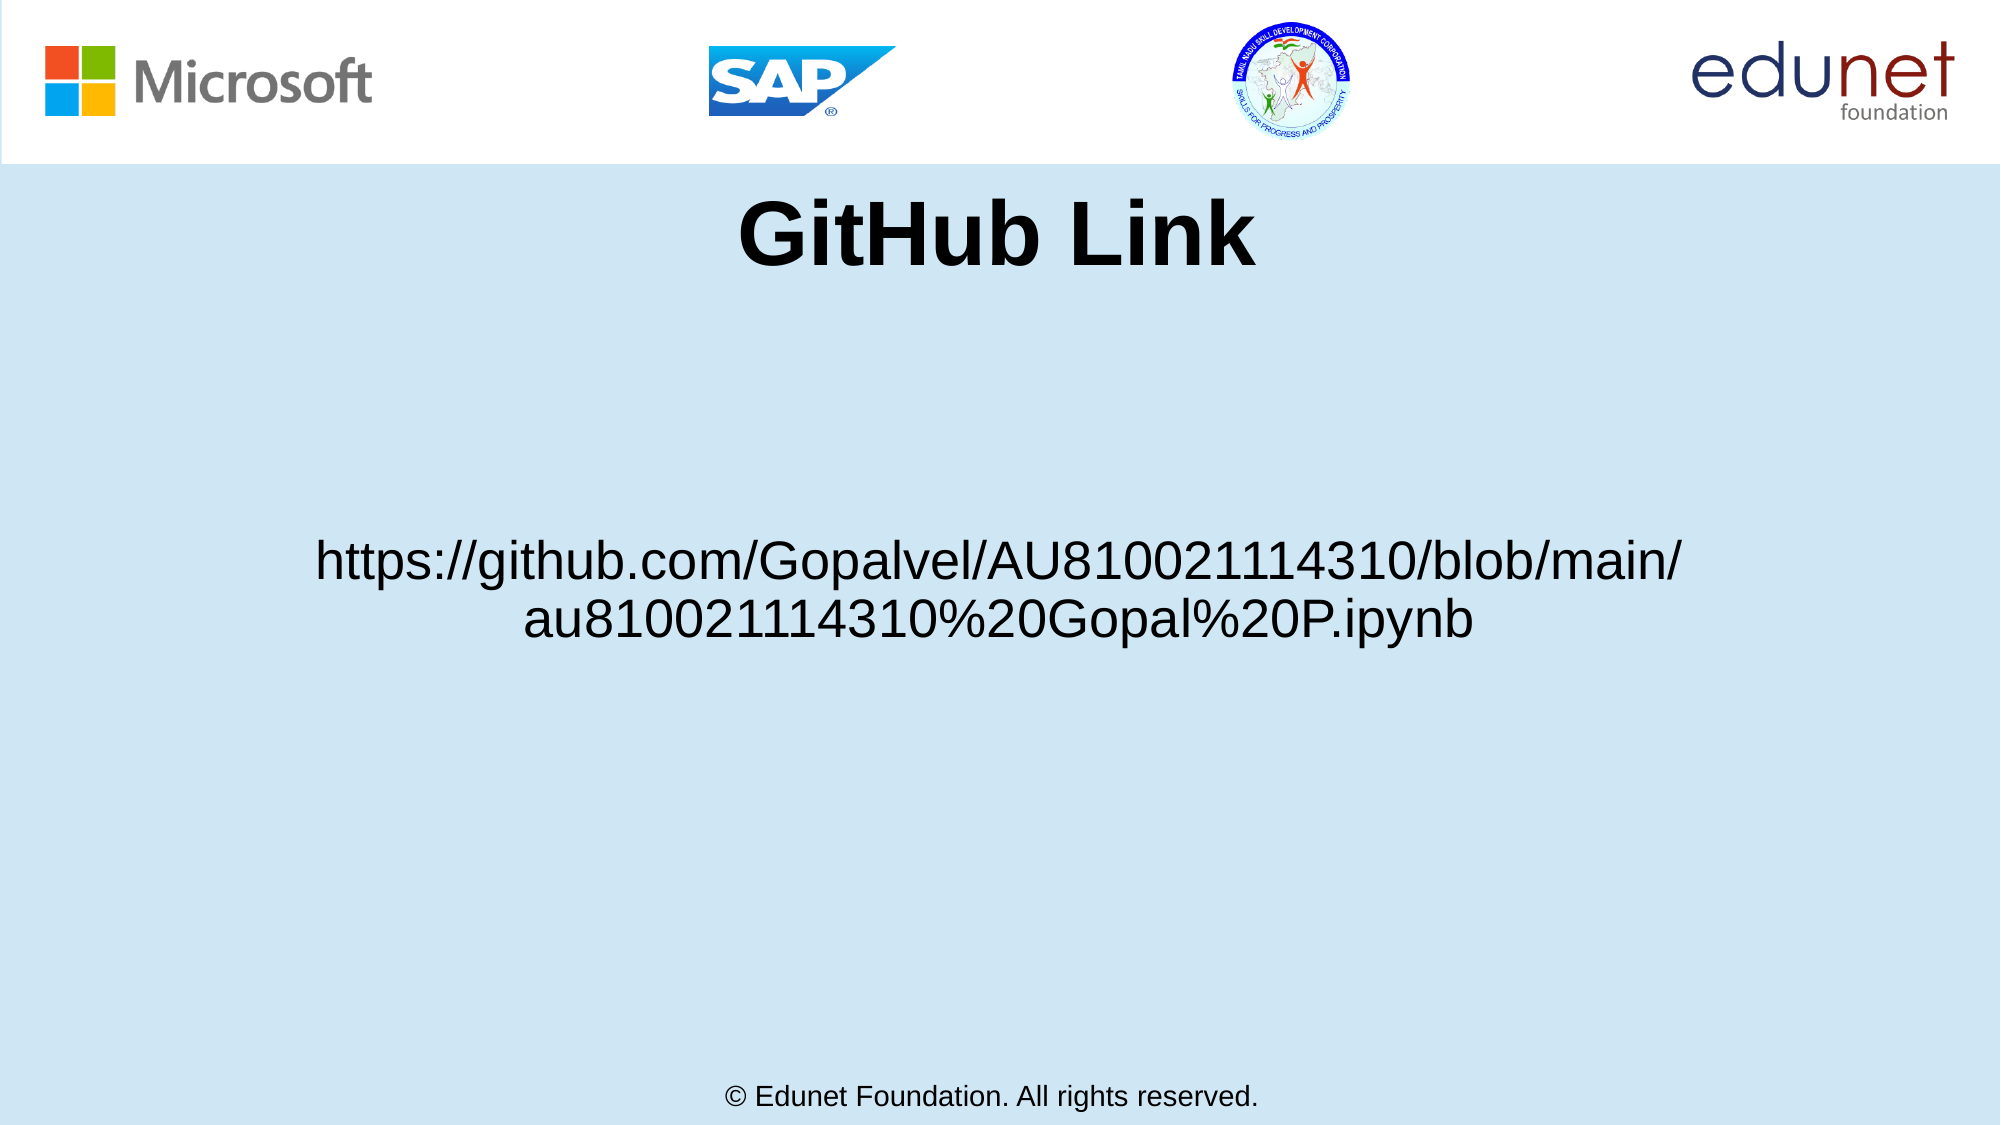

# GitHub Link
https://github.com/Gopalvel/AU810021114310/blob/main/au810021114310%20Gopal%20P.ipynb
© Edunet Foundation. All rights reserved.